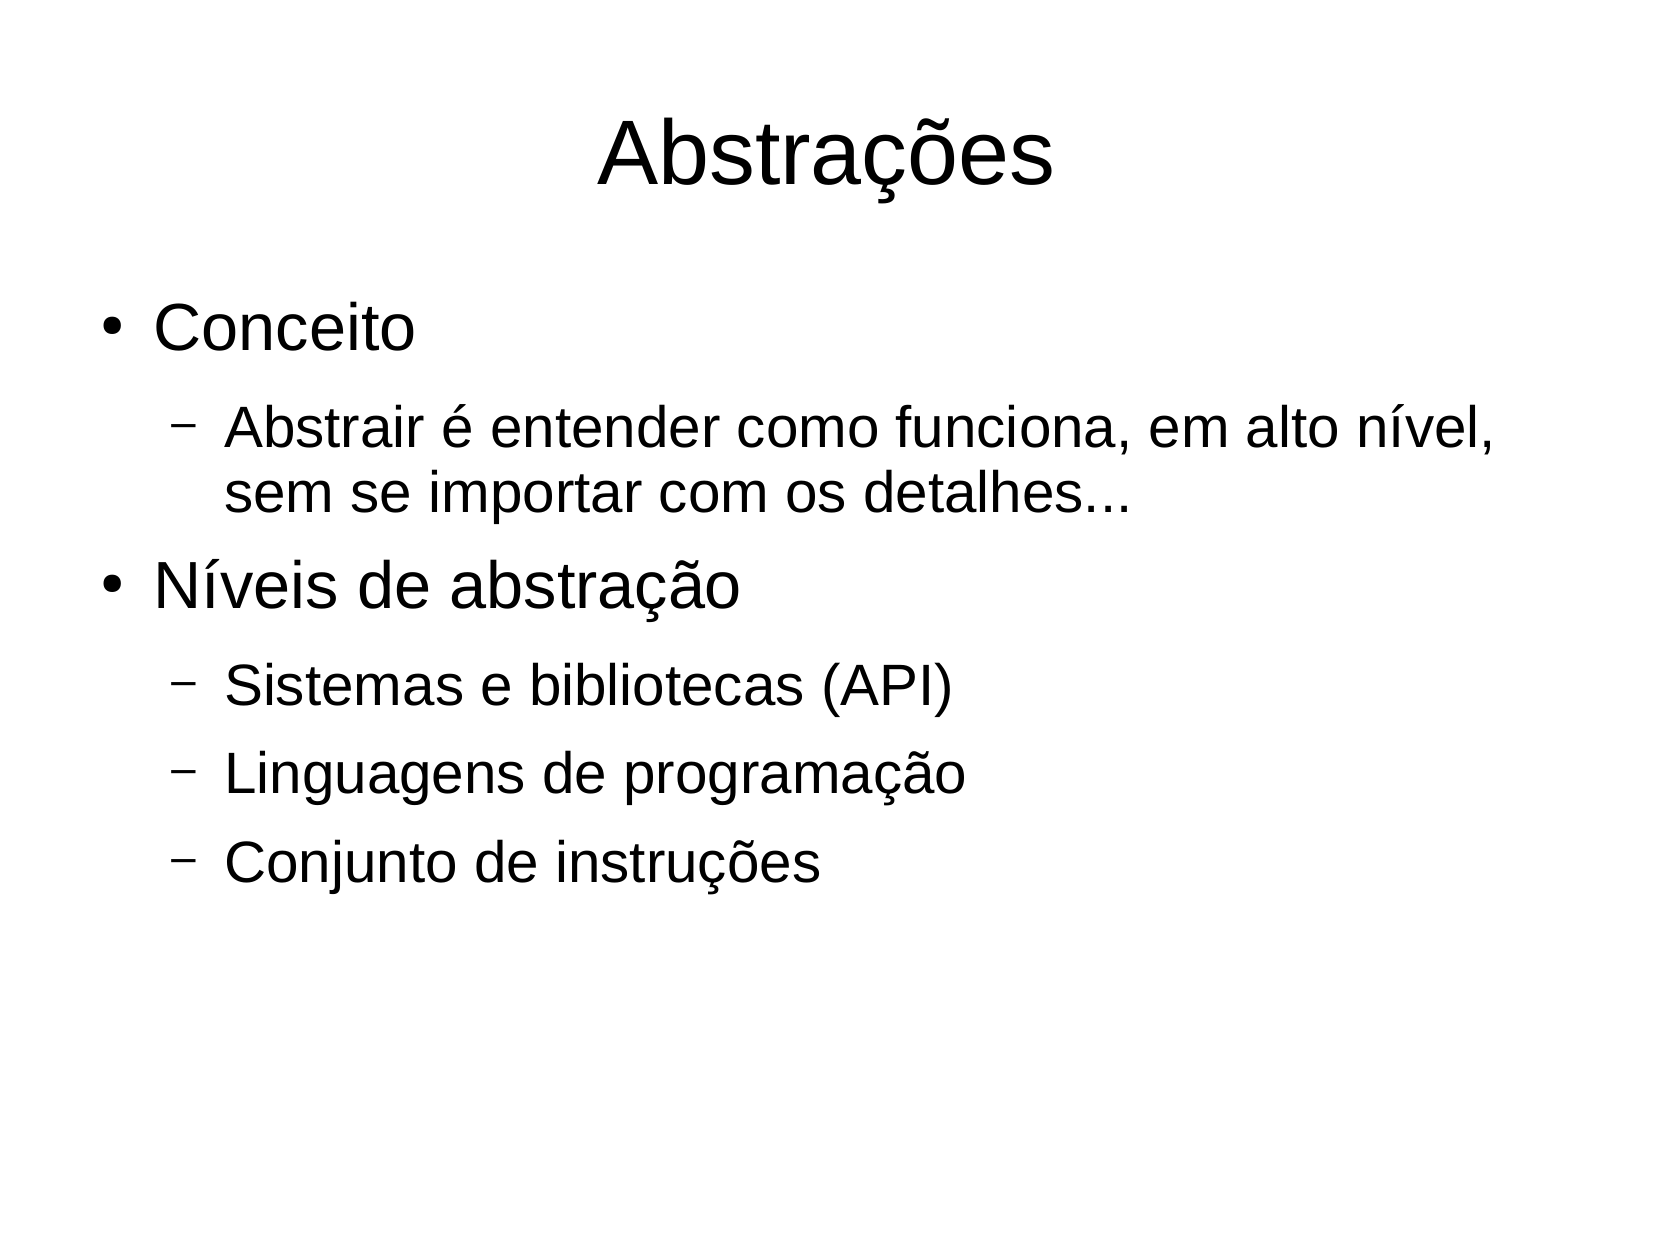

# Abstrações
Conceito
Abstrair é entender como funciona, em alto nível, sem se importar com os detalhes...
Níveis de abstração
Sistemas e bibliotecas (API)
Linguagens de programação
Conjunto de instruções